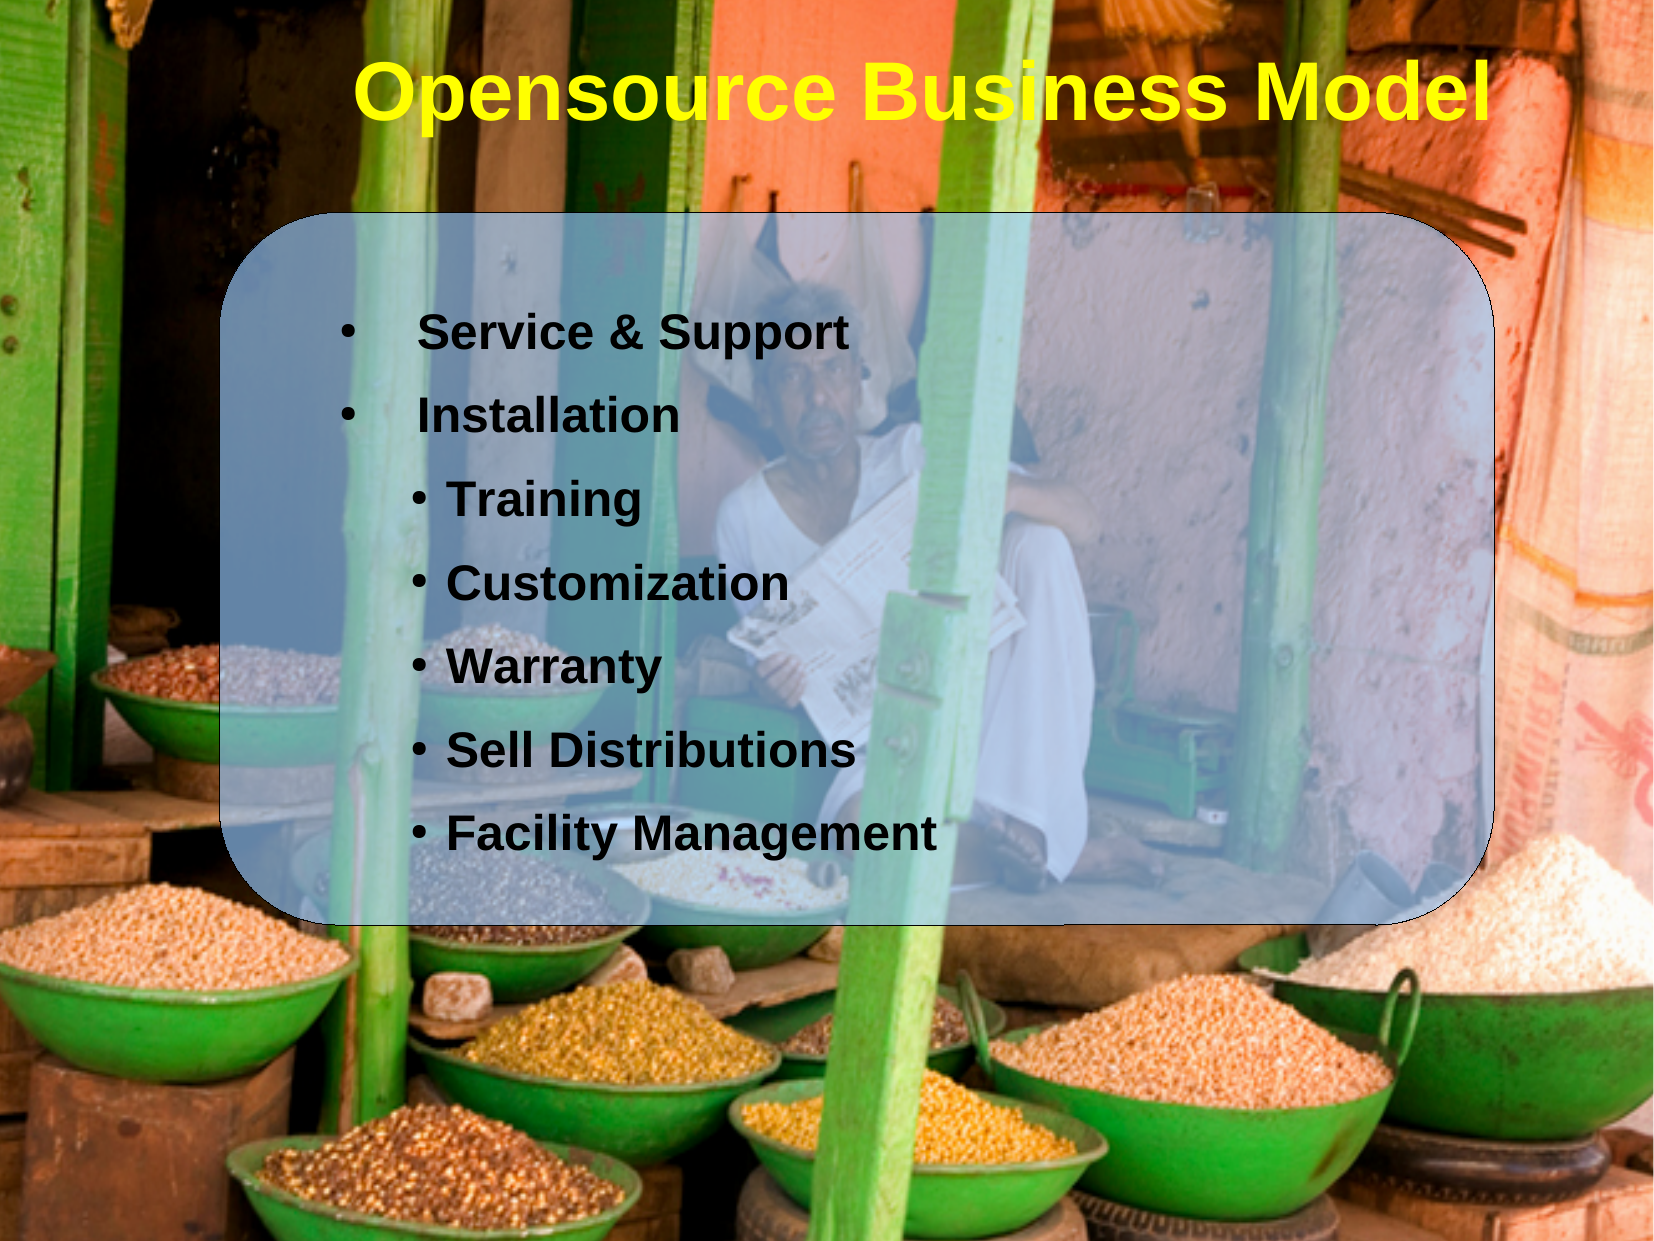

Opensource Business Model
 Service & Support
 Installation
Training
Customization
Warranty
Sell Distributions
Facility Management